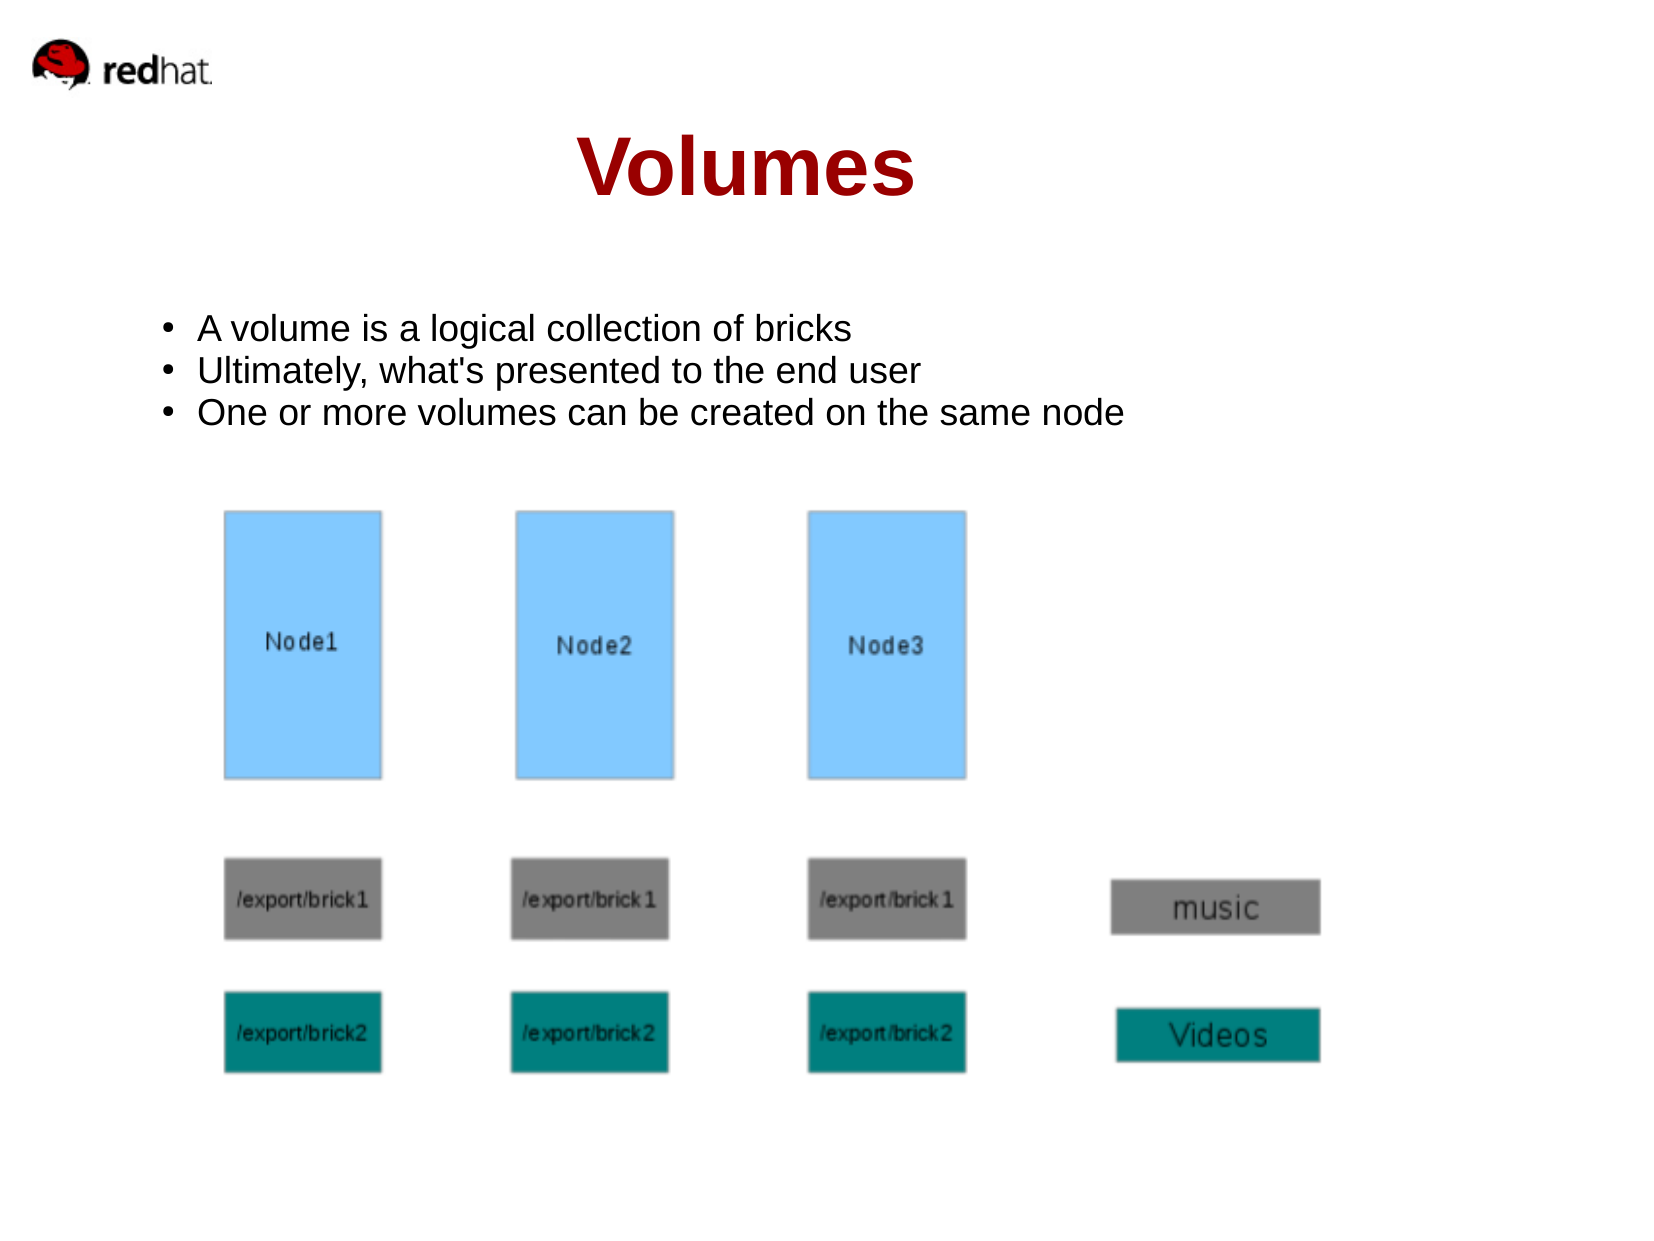

Volumes
A volume is a logical collection of bricks
Ultimately, what's presented to the end user
One or more volumes can be created on the same node